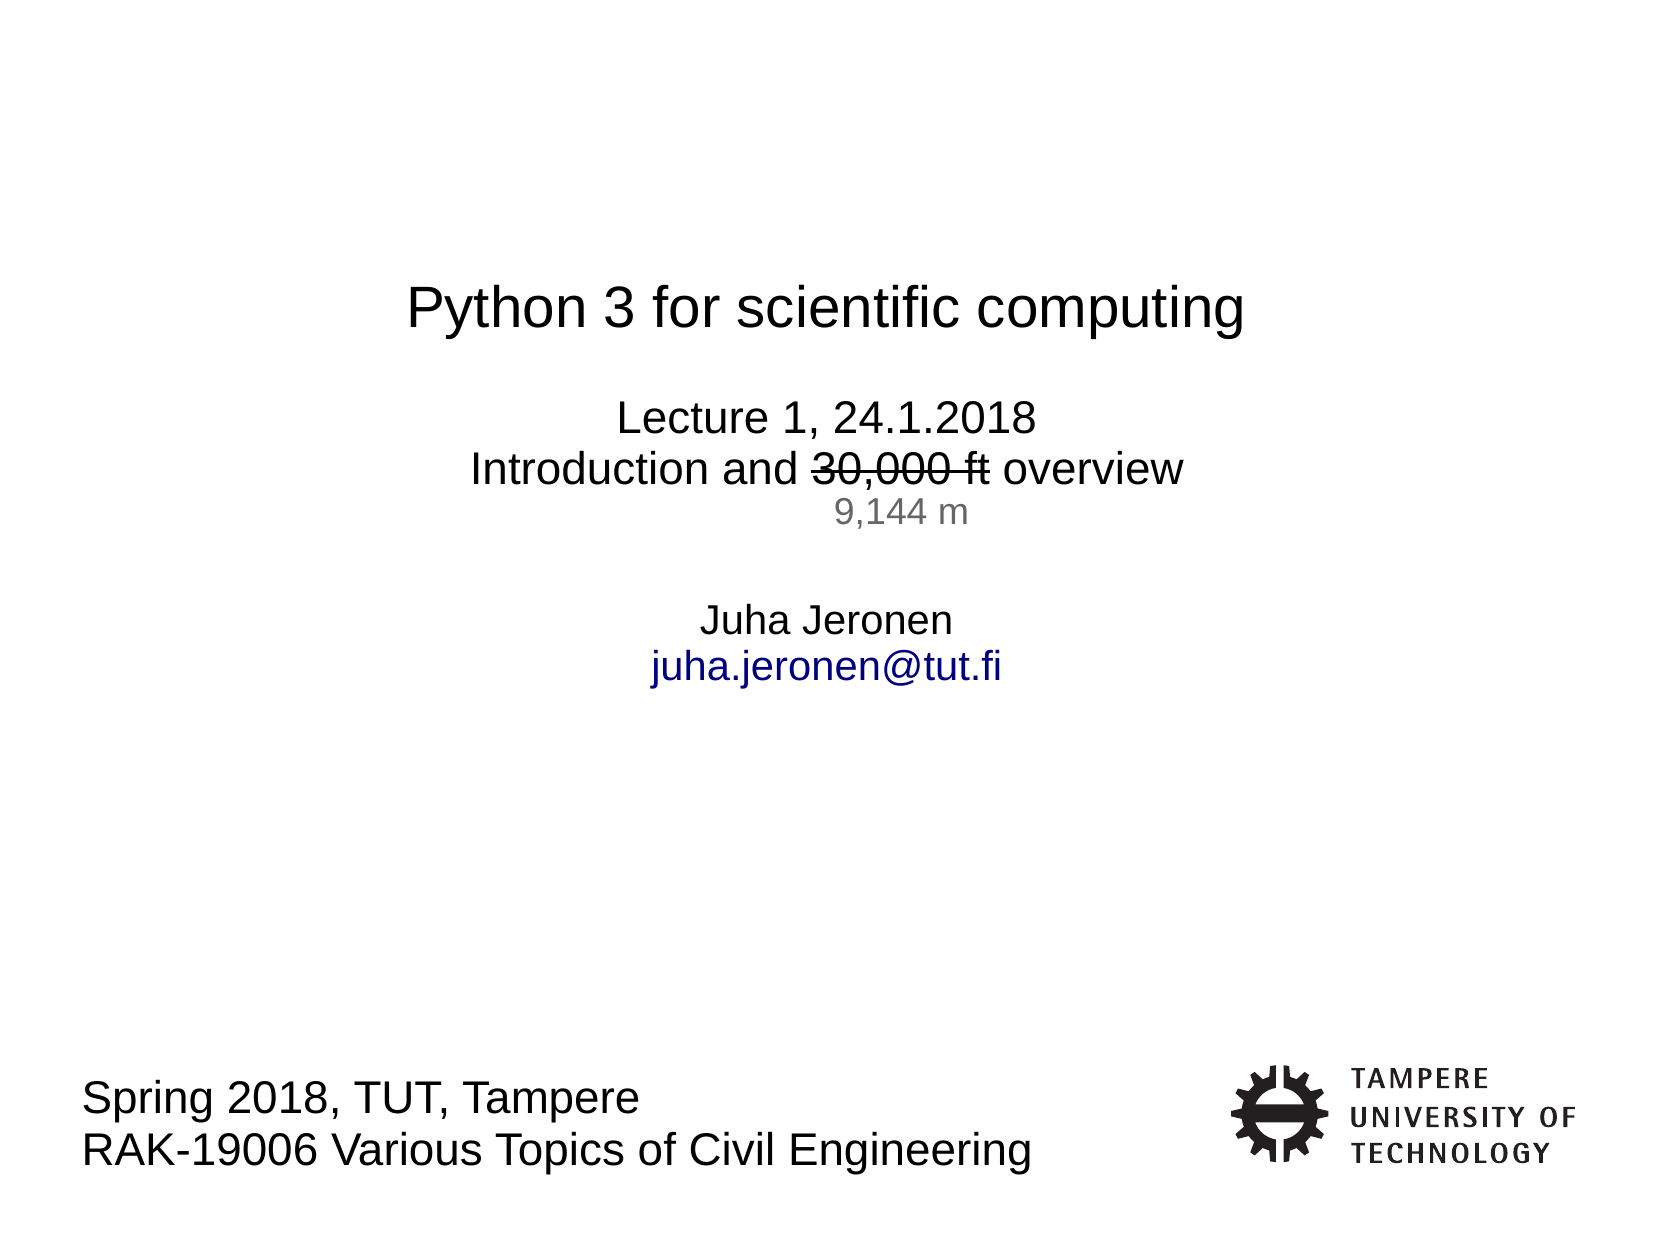

# Python 3 for scientific computing
Lecture 1, 24.1.2018
Introduction and 30,000 ft overview
Juha Jeronen
juha.jeronen@tut.fi
9,144 m
Spring 2018, TUT, Tampere
RAK-19006 Various Topics of Civil Engineering